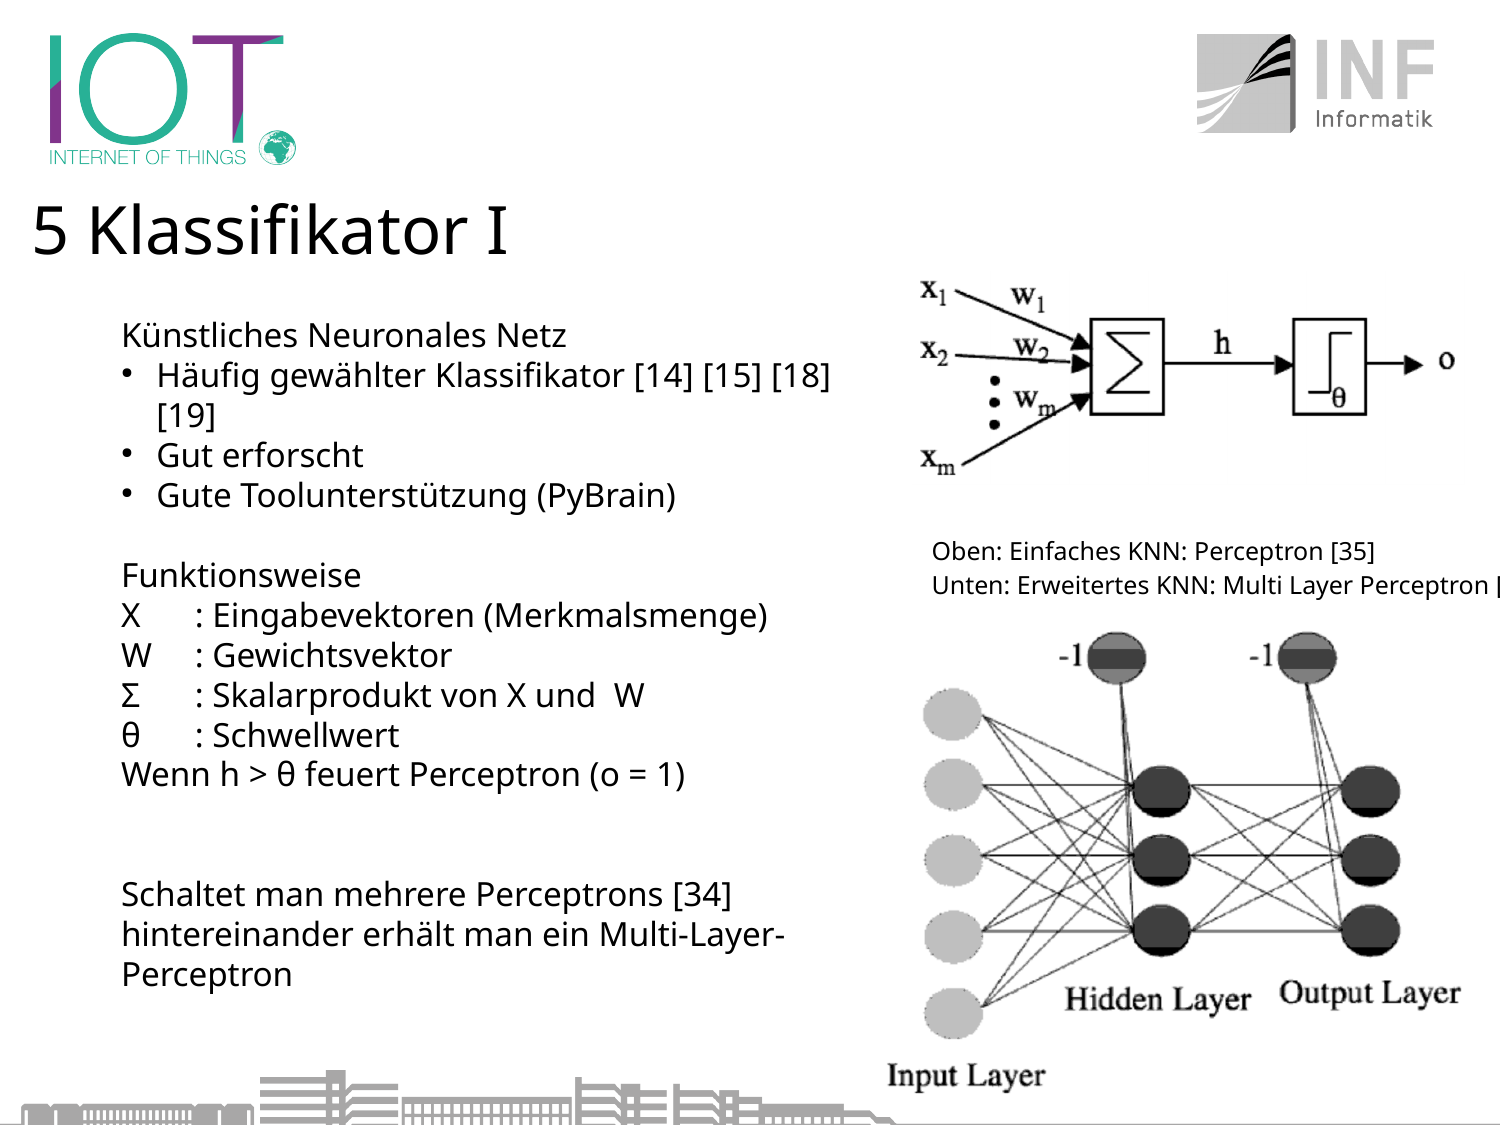

5 Klassifikator I
Künstliches Neuronales Netz
Häufig gewählter Klassifikator [14] [15] [18] [19]
Gut erforscht
Gute Toolunterstützung (PyBrain)
Funktionsweise
X	: Eingabevektoren (Merkmalsmenge)
W	: Gewichtsvektor
Σ	: Skalarprodukt von X und W
θ 	: Schwellwert
Wenn h > θ feuert Perceptron (o = 1)
Schaltet man mehrere Perceptrons [34] hintereinander erhält man ein Multi-Layer-Perceptron
Oben: Einfaches KNN: Perceptron [35]
Unten: Erweitertes KNN: Multi Layer Perceptron [35]